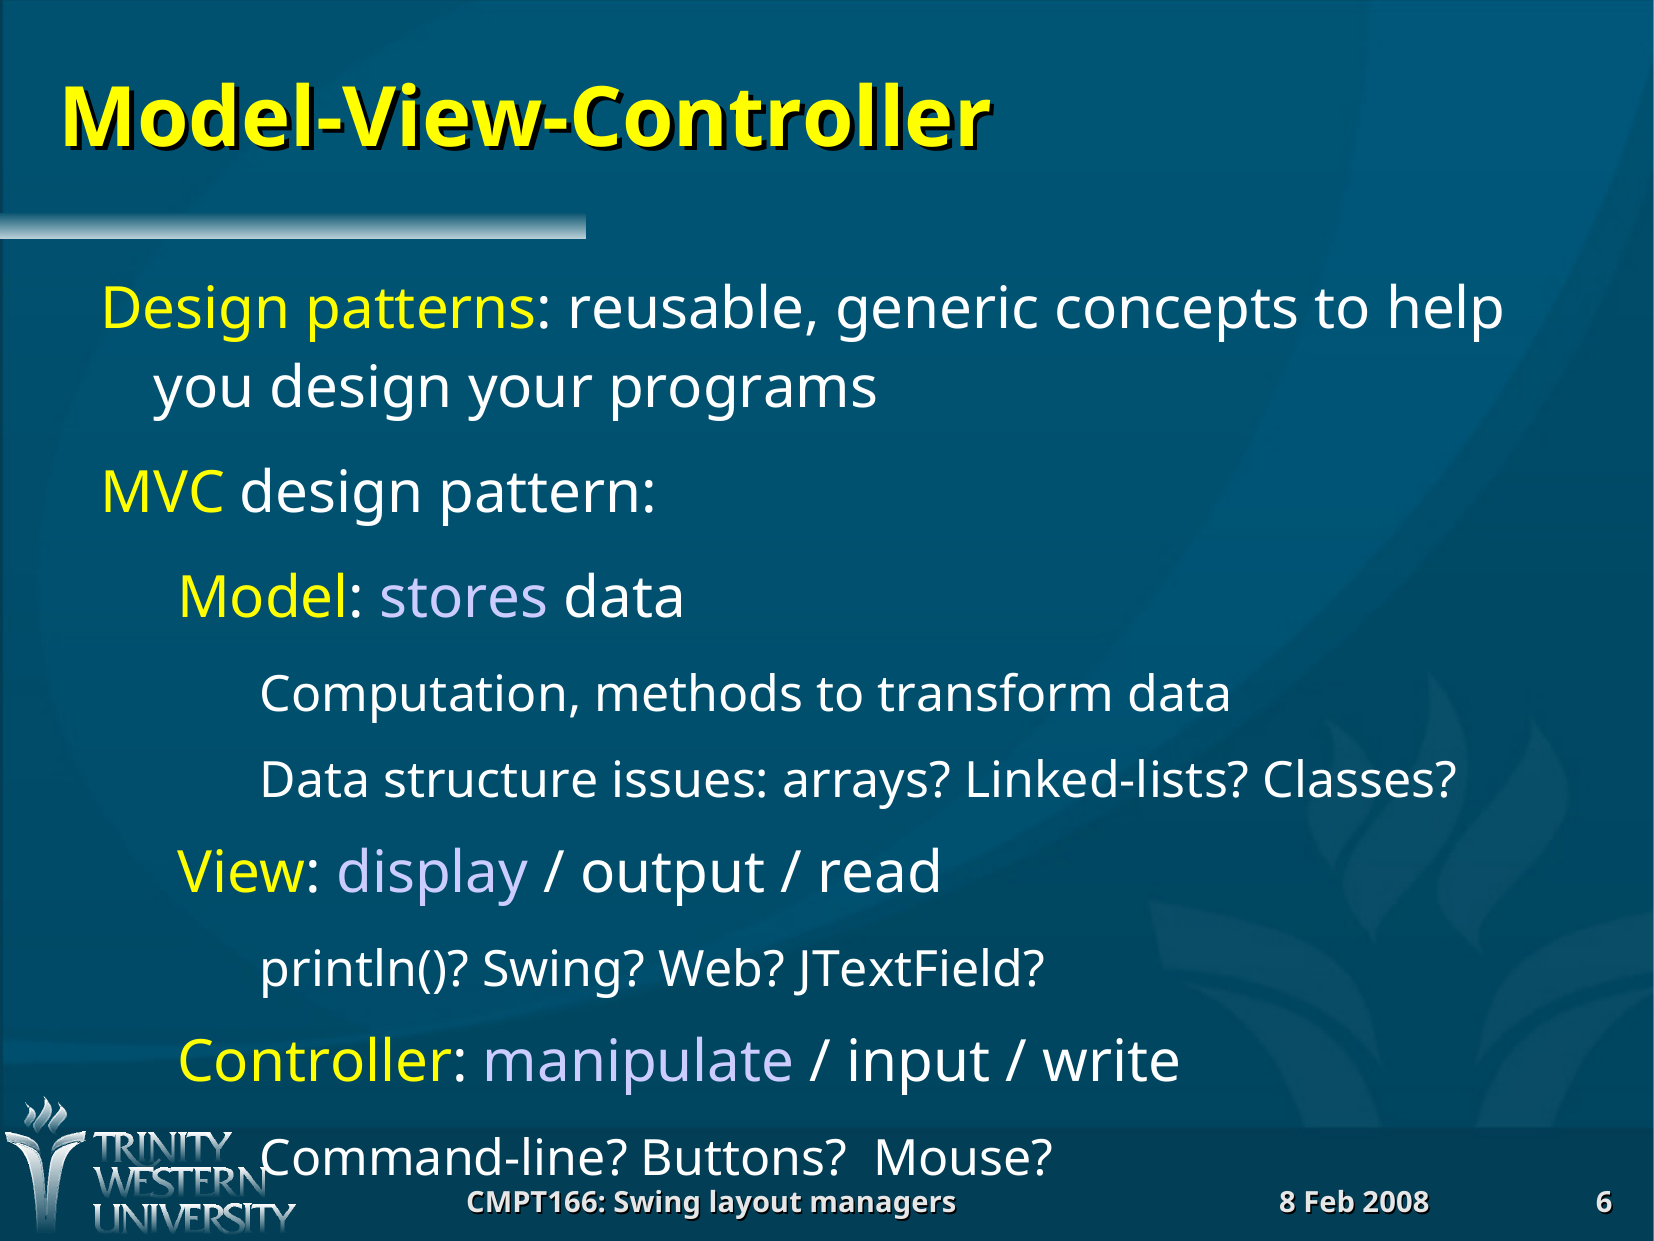

# Model-View-Controller
Design patterns: reusable, generic concepts to help you design your programs
MVC design pattern:
Model: stores data
Computation, methods to transform data
Data structure issues: arrays? Linked-lists? Classes?
View: display / output / read
println()? Swing? Web? JTextField?
Controller: manipulate / input / write
Command-line? Buttons? Mouse?
CMPT166: Swing layout managers
8 Feb 2008
6